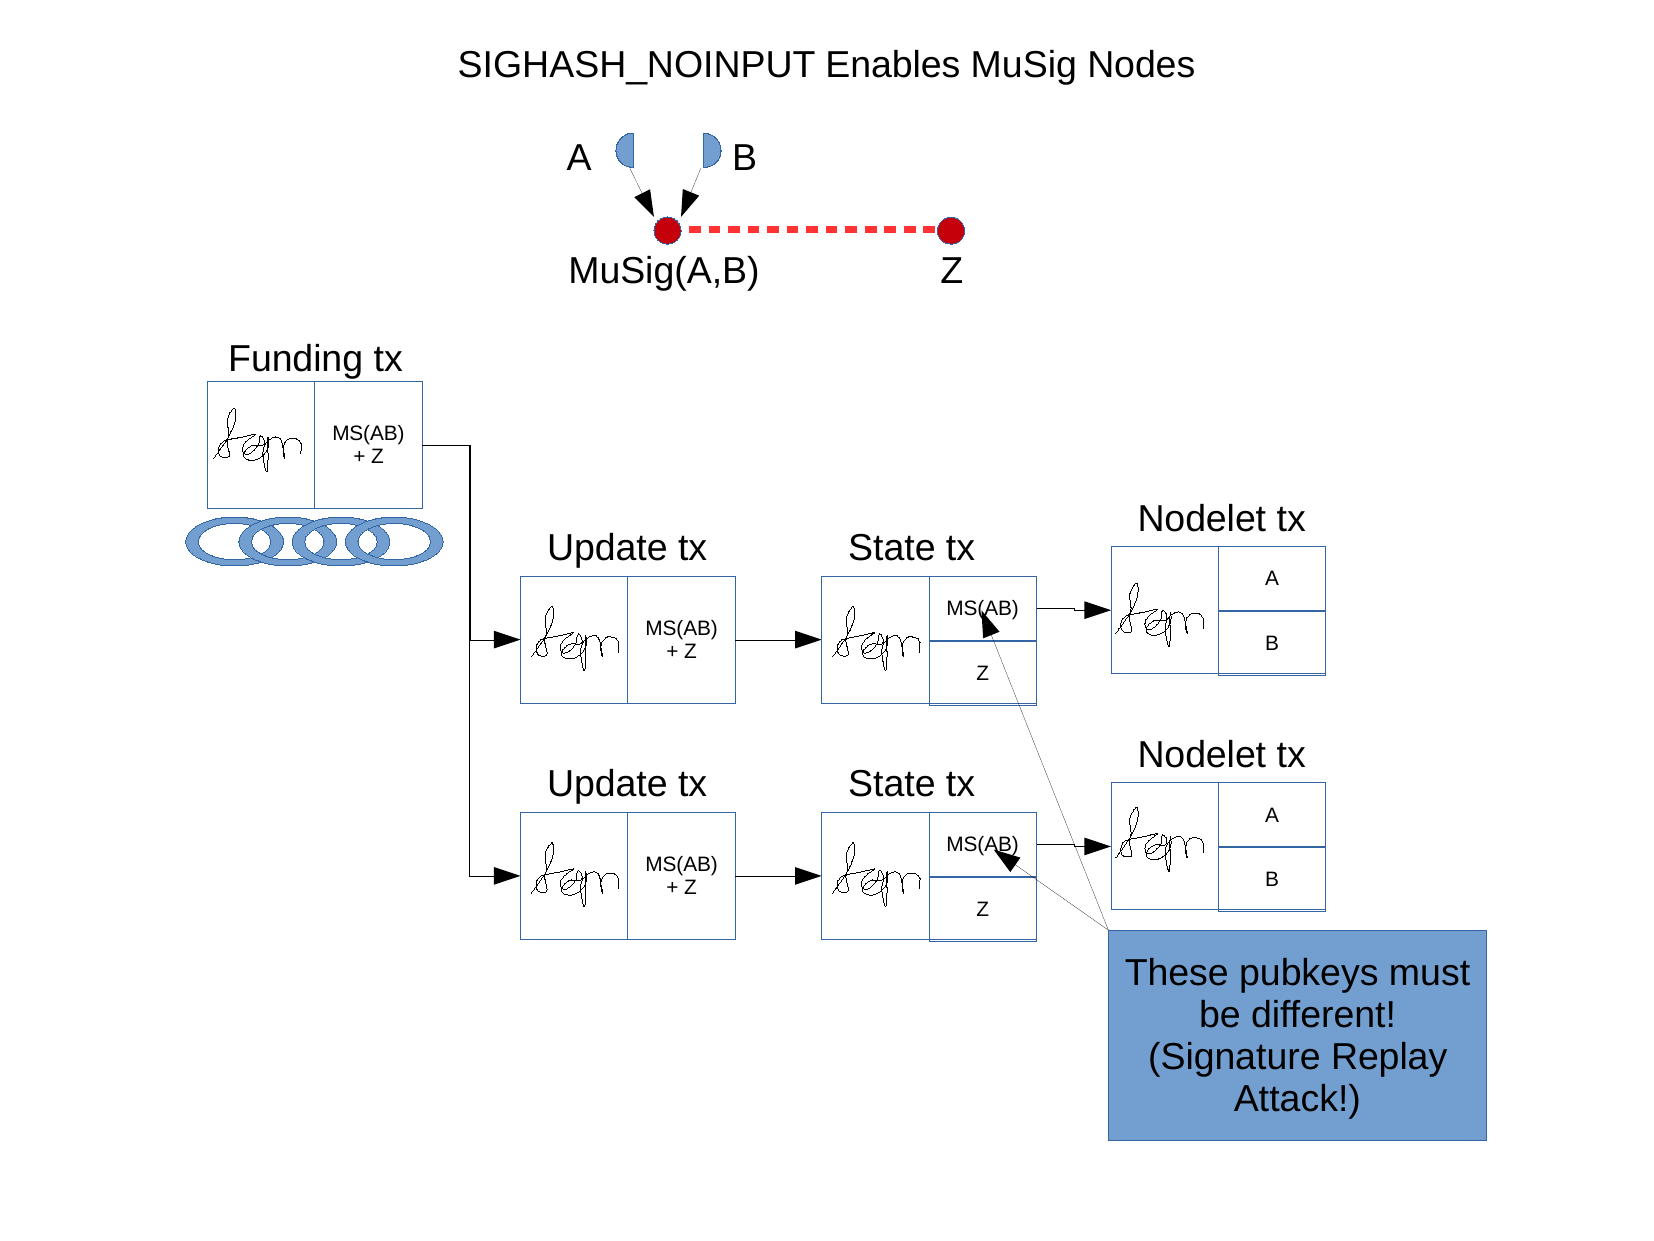

SIGHASH_NOINPUT Enables MuSig Nodes
A
B
MuSig(A,B)
Z
Funding tx
MS(AB) + Z
Nodelet tx
A
B
Update tx
MS(AB) + Z
State tx
MS(AB)
Z
These pubkeys must be different!
(Signature Replay Attack!)
Nodelet tx
A
B
Update tx
MS(AB) + Z
State tx
MS(AB)
Z